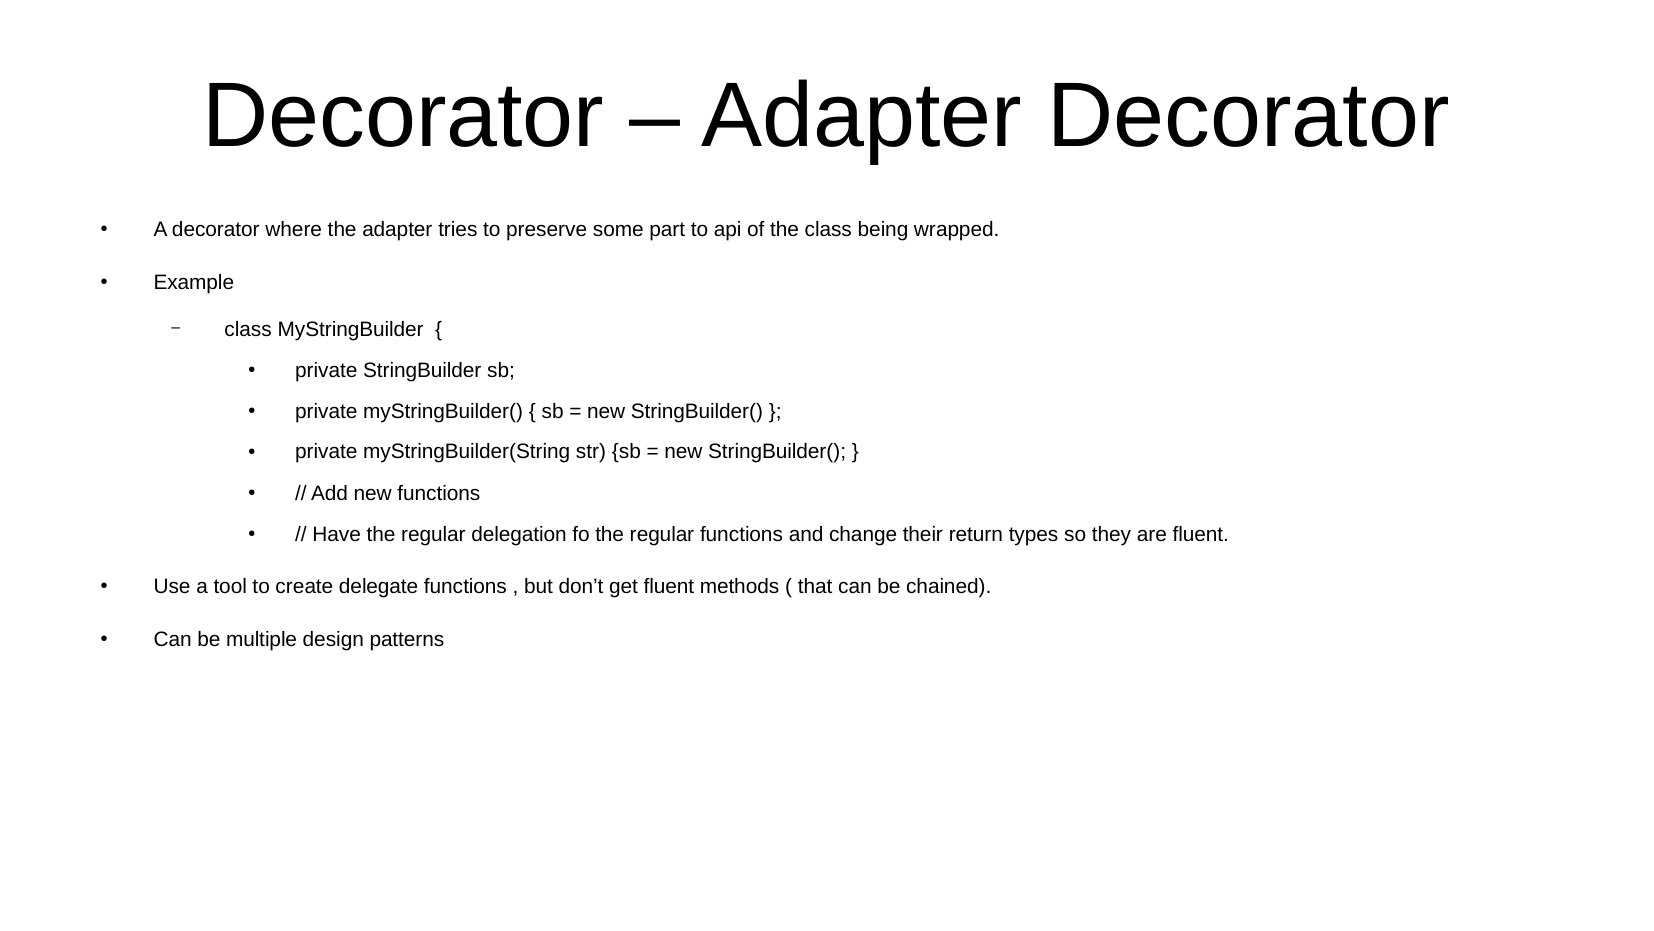

# Decorator – Adapter Decorator
A decorator where the adapter tries to preserve some part to api of the class being wrapped.
Example
class MyStringBuilder {
private StringBuilder sb;
private myStringBuilder() { sb = new StringBuilder() };
private myStringBuilder(String str) {sb = new StringBuilder(); }
// Add new functions
​// Have the regular delegation fo the regular functions and change their return types so they are fluent.
Use a tool to create delegate functions , but don’t get fluent methods ( that can be chained).
Can be multiple design patterns